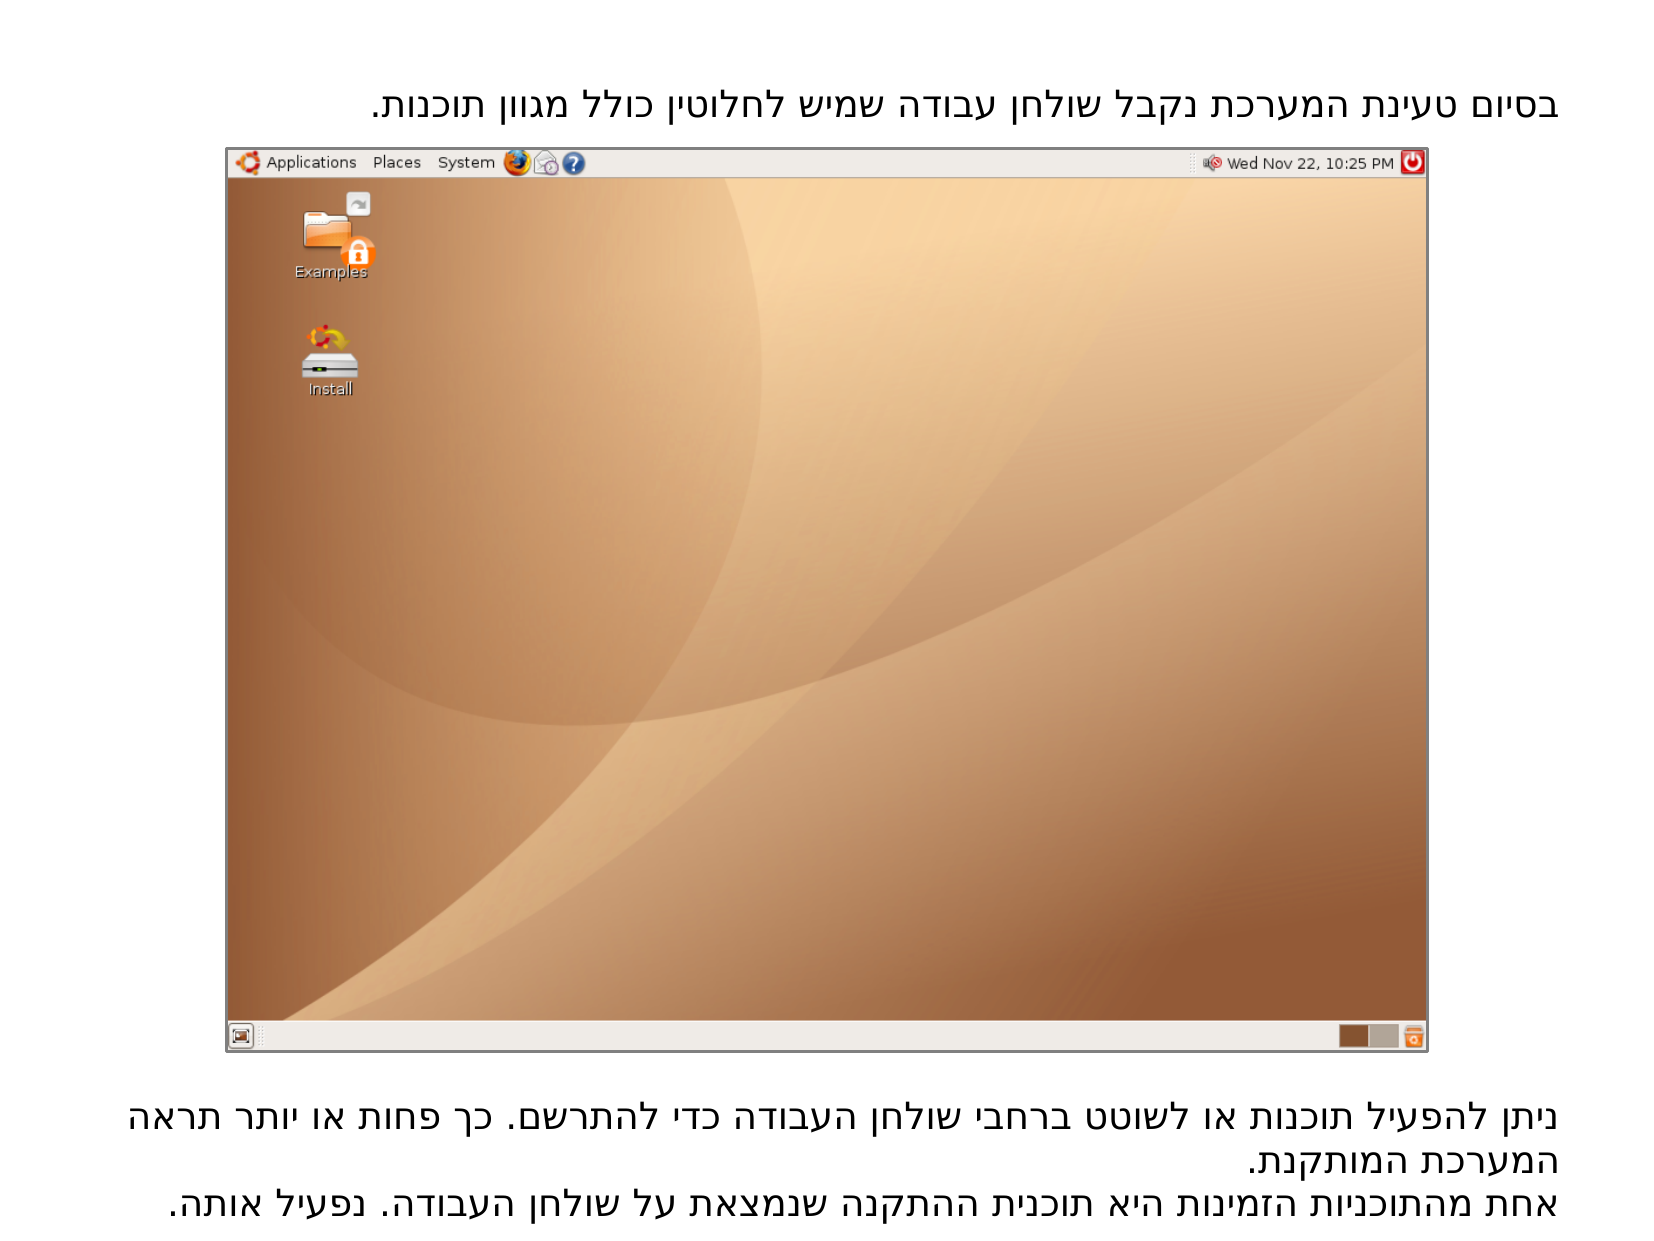

בסיום טעינת המערכת נקבל שולחן עבודה שמיש לחלוטין כולל מגוון תוכנות.
ניתן להפעיל תוכנות או לשוטט ברחבי שולחן העבודה כדי להתרשם. כך פחות או יותר תראה המערכת המותקנת.
אחת מהתוכניות הזמינות היא תוכנית ההתקנה שנמצאת על שולחן העבודה. נפעיל אותה.